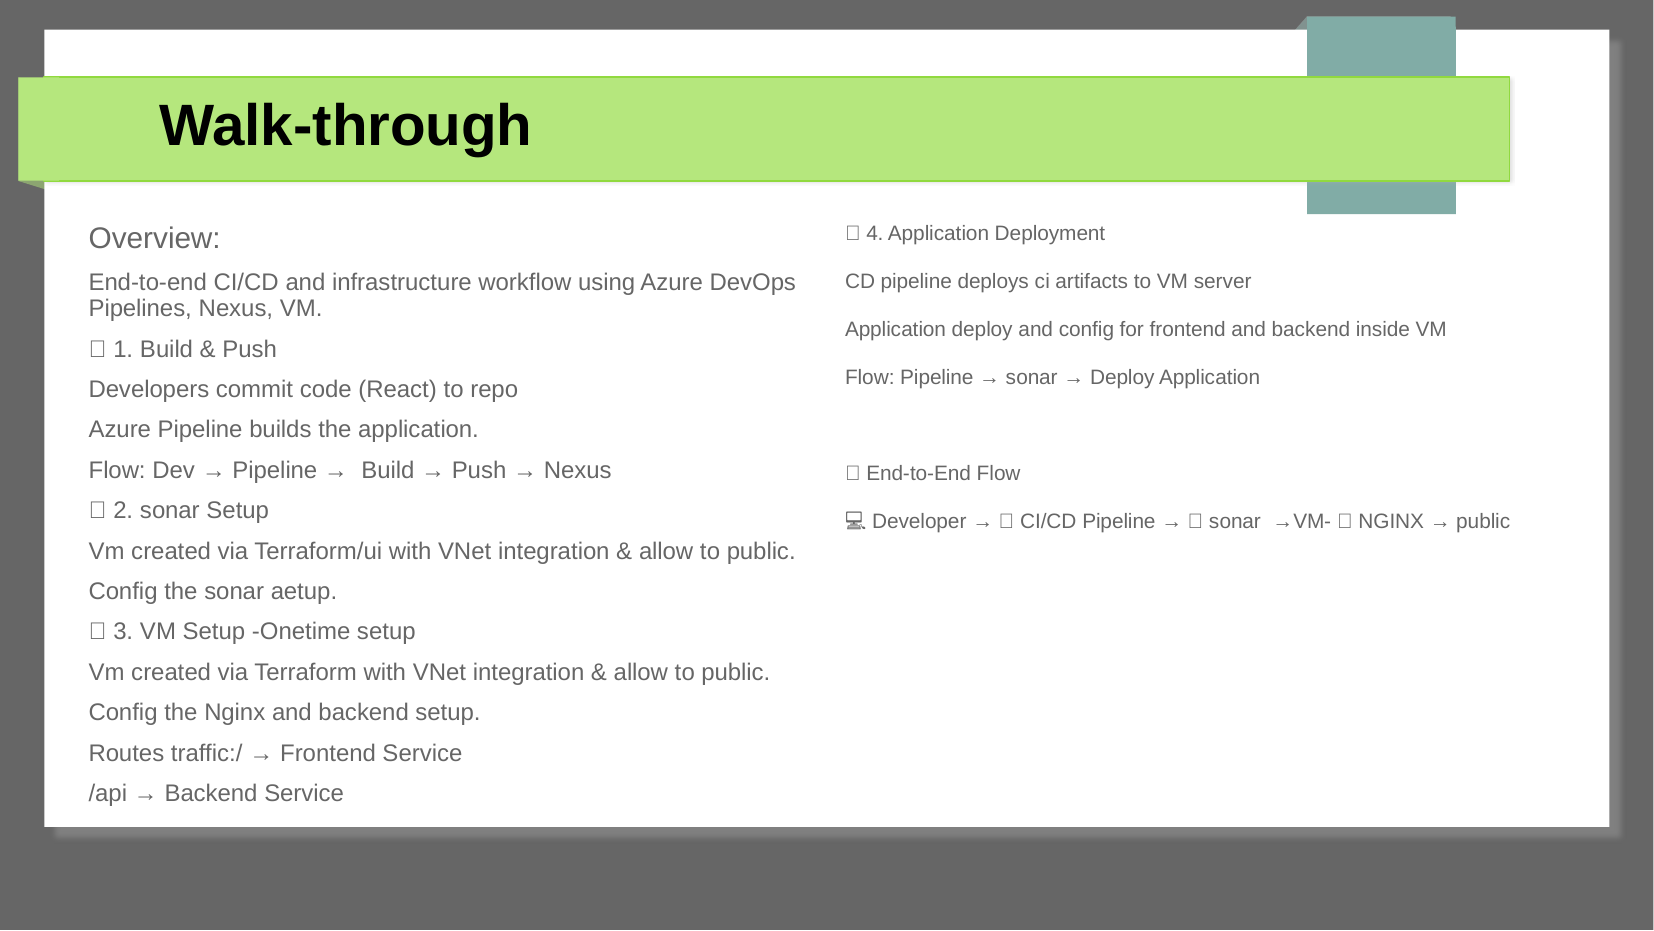

# Walk-through
Overview:
End-to-end CI/CD and infrastructure workflow using Azure DevOps Pipelines, Nexus, VM.
🔹 1. Build & Push
Developers commit code (React) to repo
Azure Pipeline builds the application.
Flow: Dev → Pipeline → Build → Push → Nexus
🔹 2. sonar Setup
Vm created via Terraform/ui with VNet integration & allow to public.
Config the sonar aetup.
🔹 3. VM Setup -Onetime setup
Vm created via Terraform with VNet integration & allow to public.
Config the Nginx and backend setup.
Routes traffic:/ → Frontend Service
/api → Backend Service
🔹 4. Application Deployment
CD pipeline deploys ci artifacts to VM server
Application deploy and config for frontend and backend inside VM
Flow: Pipeline → sonar → Deploy Application
🔹 End-to-End Flow
💻 Developer → 🧱 CI/CD Pipeline → 🐳 sonar →VM- 🌐 NGINX → public